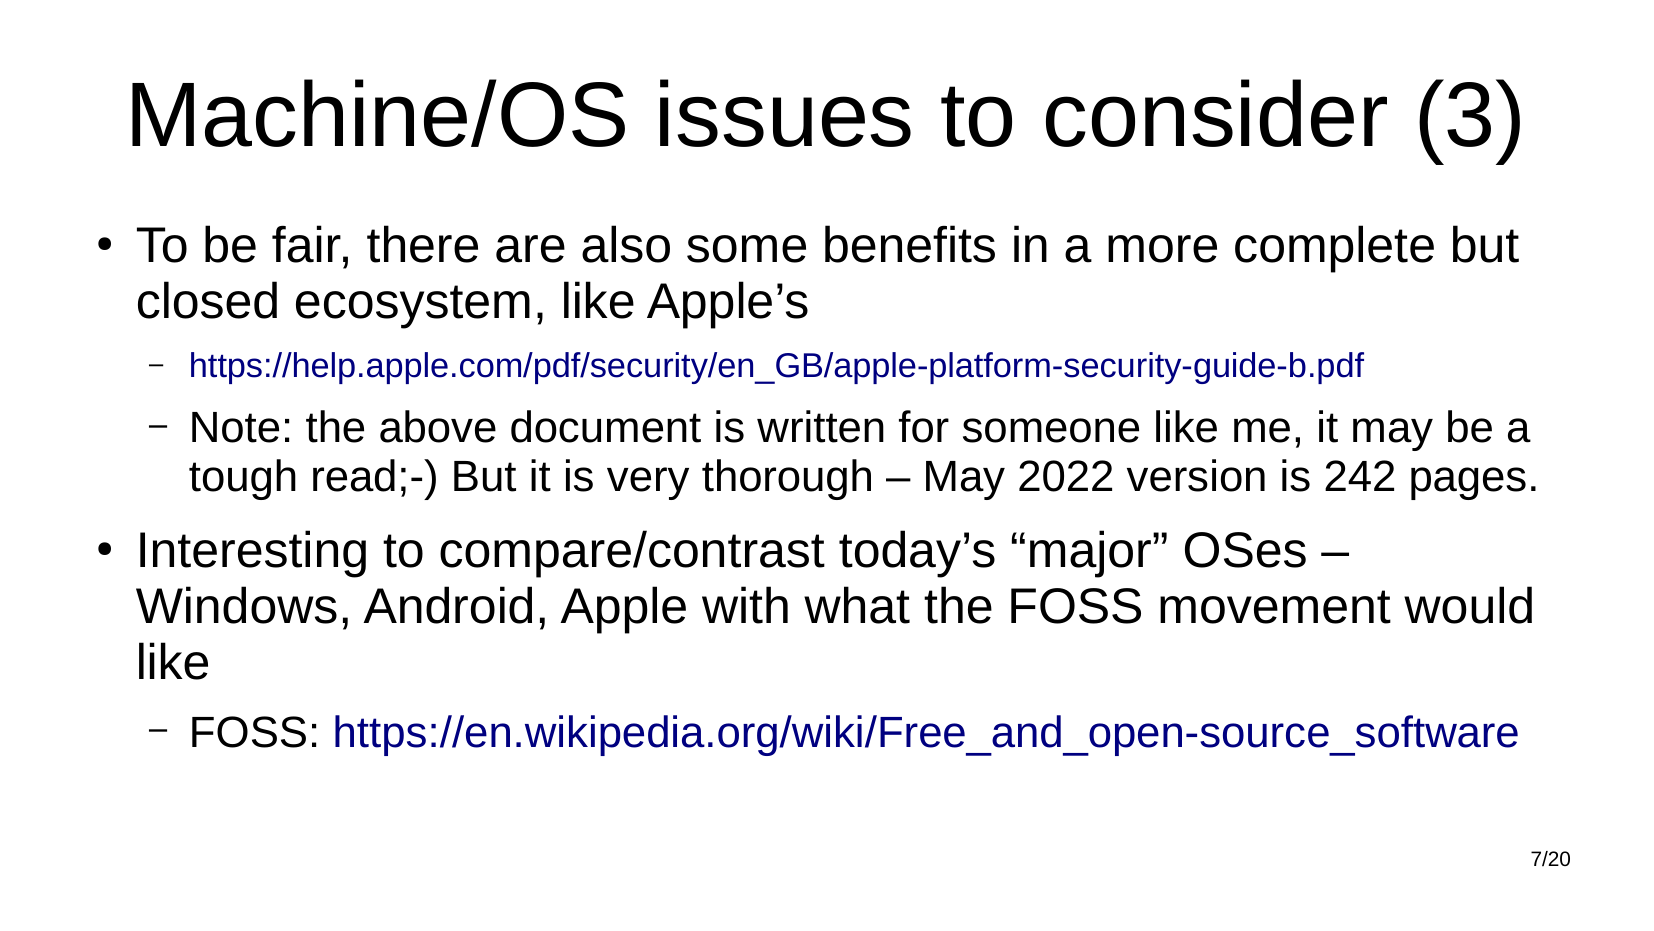

# Machine/OS issues to consider (3)
To be fair, there are also some benefits in a more complete but closed ecosystem, like Apple’s
https://help.apple.com/pdf/security/en_GB/apple-platform-security-guide-b.pdf
Note: the above document is written for someone like me, it may be a tough read;-) But it is very thorough – May 2022 version is 242 pages.
Interesting to compare/contrast today’s “major” OSes – Windows, Android, Apple with what the FOSS movement would like
FOSS: https://en.wikipedia.org/wiki/Free_and_open-source_software
7